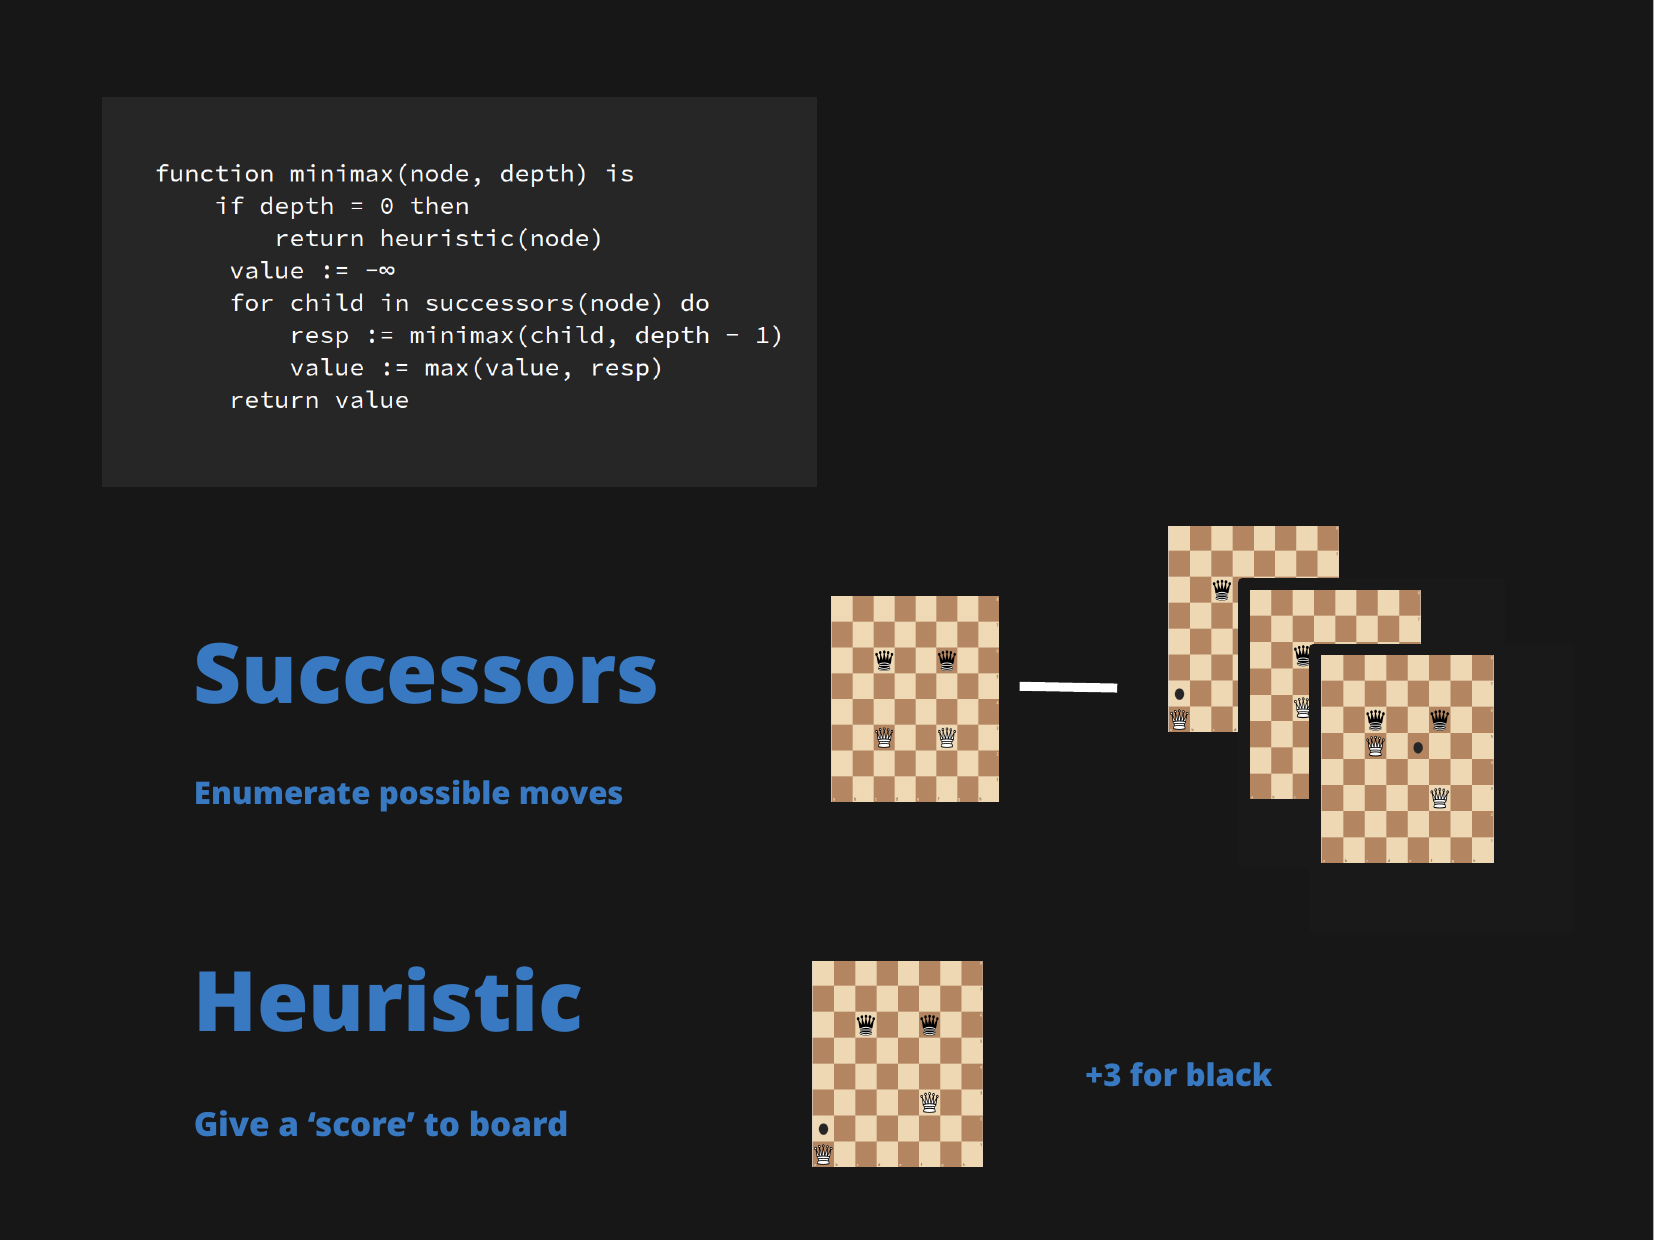

Successors
Enumerate possible moves
Heuristic
Give a ‘score’ to board
+3 for black